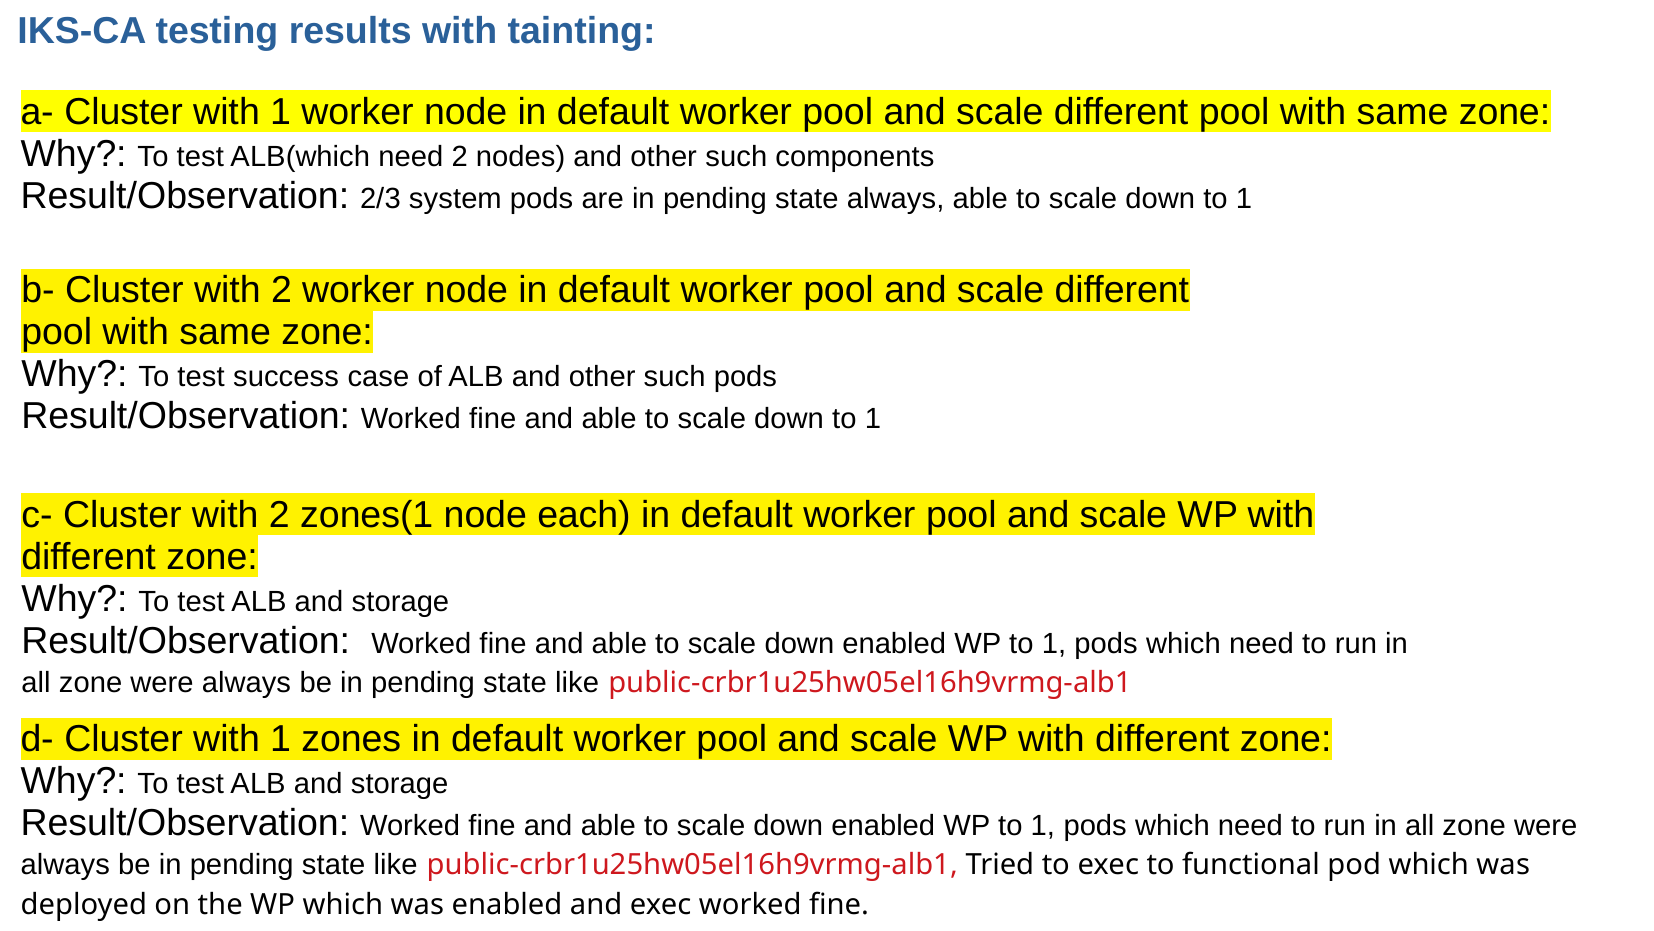

IKS-CA testing results with tainting:
a- Cluster with 1 worker node in default worker pool and scale different pool with same zone:
Why?: To test ALB(which need 2 nodes) and other such components
Result/Observation: 2/3 system pods are in pending state always, able to scale down to 1
b- Cluster with 2 worker node in default worker pool and scale different pool with same zone:
Why?: To test success case of ALB and other such pods
Result/Observation: Worked fine and able to scale down to 1
c- Cluster with 2 zones(1 node each) in default worker pool and scale WP with different zone:
Why?: To test ALB and storage
Result/Observation: Worked fine and able to scale down enabled WP to 1, pods which need to run in all zone were always be in pending state like public-crbr1u25hw05el16h9vrmg-alb1
d- Cluster with 1 zones in default worker pool and scale WP with different zone:
Why?: To test ALB and storage
Result/Observation: Worked fine and able to scale down enabled WP to 1, pods which need to run in all zone were always be in pending state like public-crbr1u25hw05el16h9vrmg-alb1, Tried to exec to functional pod which was deployed on the WP which was enabled and exec worked fine.